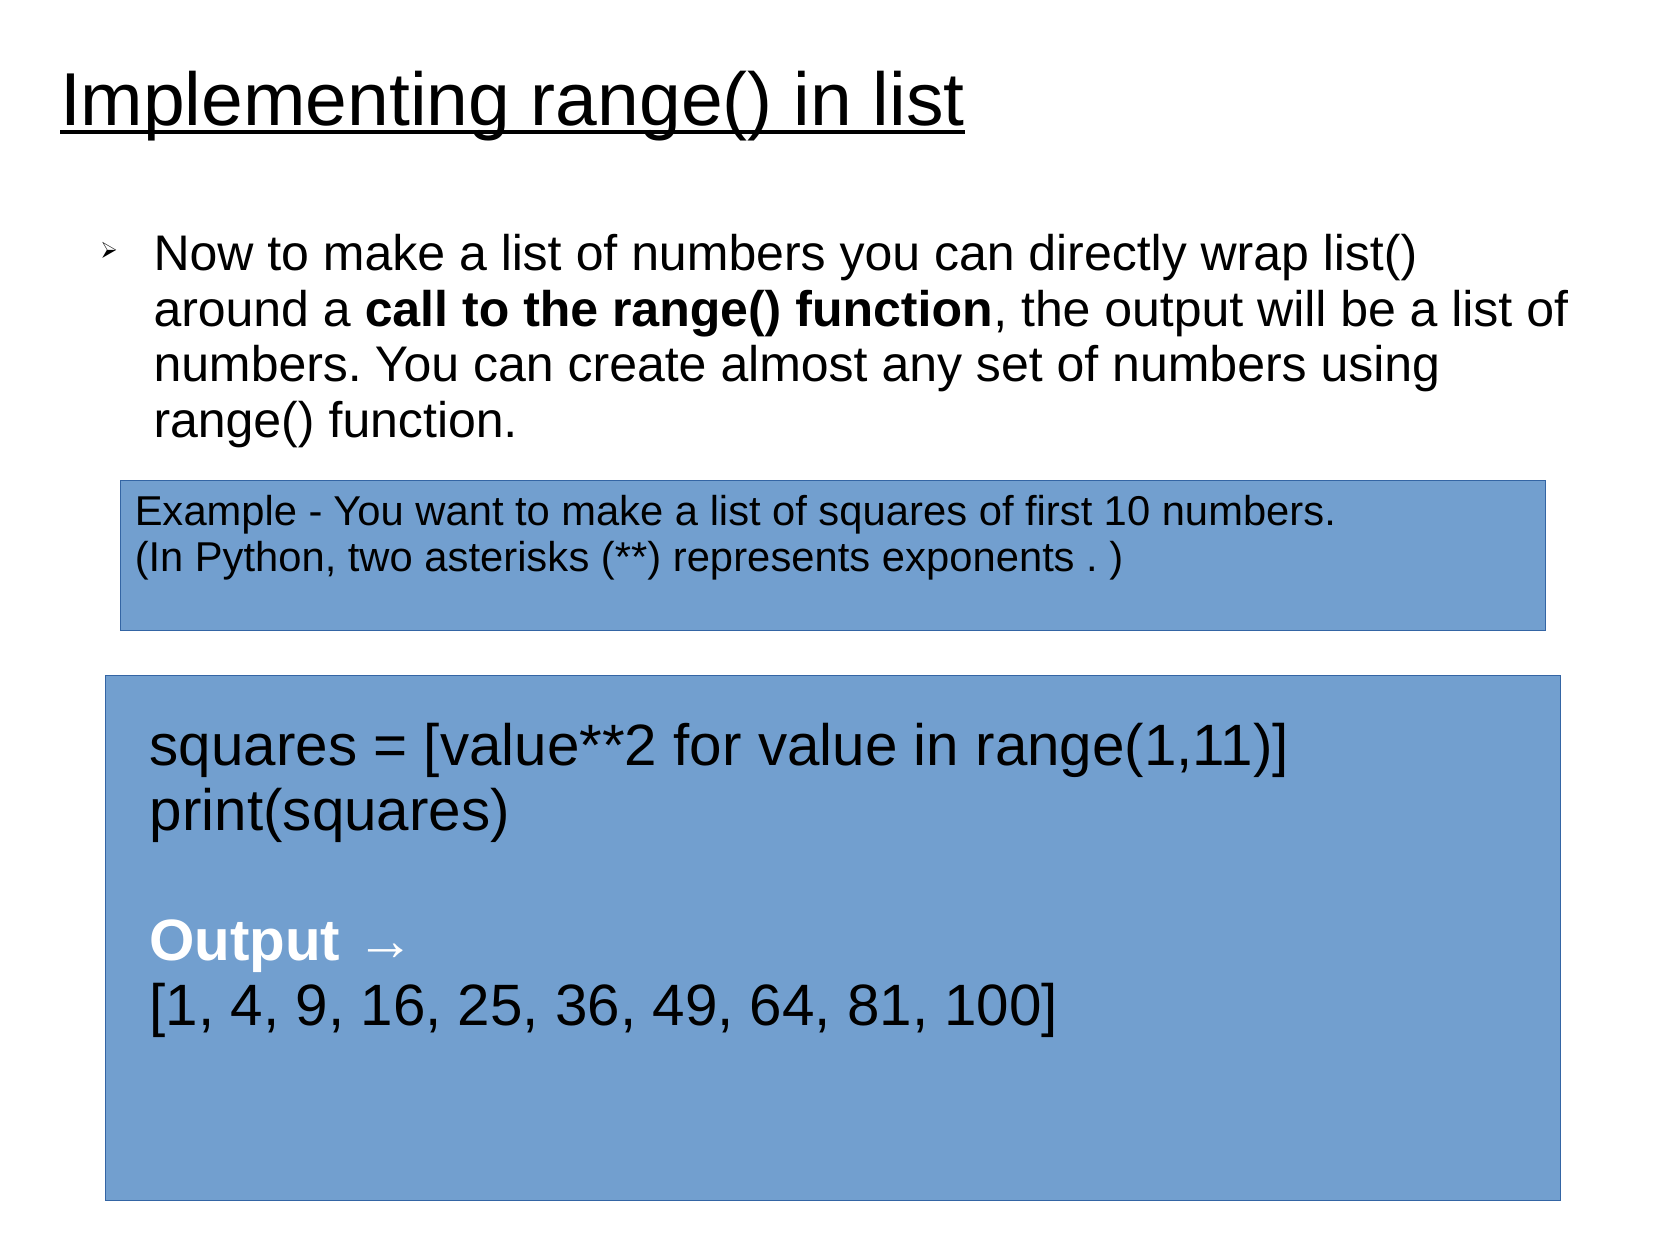

# Implementing range() in list
Now to make a list of numbers you can directly wrap list() around a call to the range() function, the output will be a list of numbers. You can create almost any set of numbers using range() function.
Example - You want to make a list of squares of first 10 numbers.
(In Python, two asterisks (**) represents exponents . )
squares = [value**2 for value in range(1,11)]
print(squares)
Output →
[1, 4, 9, 16, 25, 36, 49, 64, 81, 100]